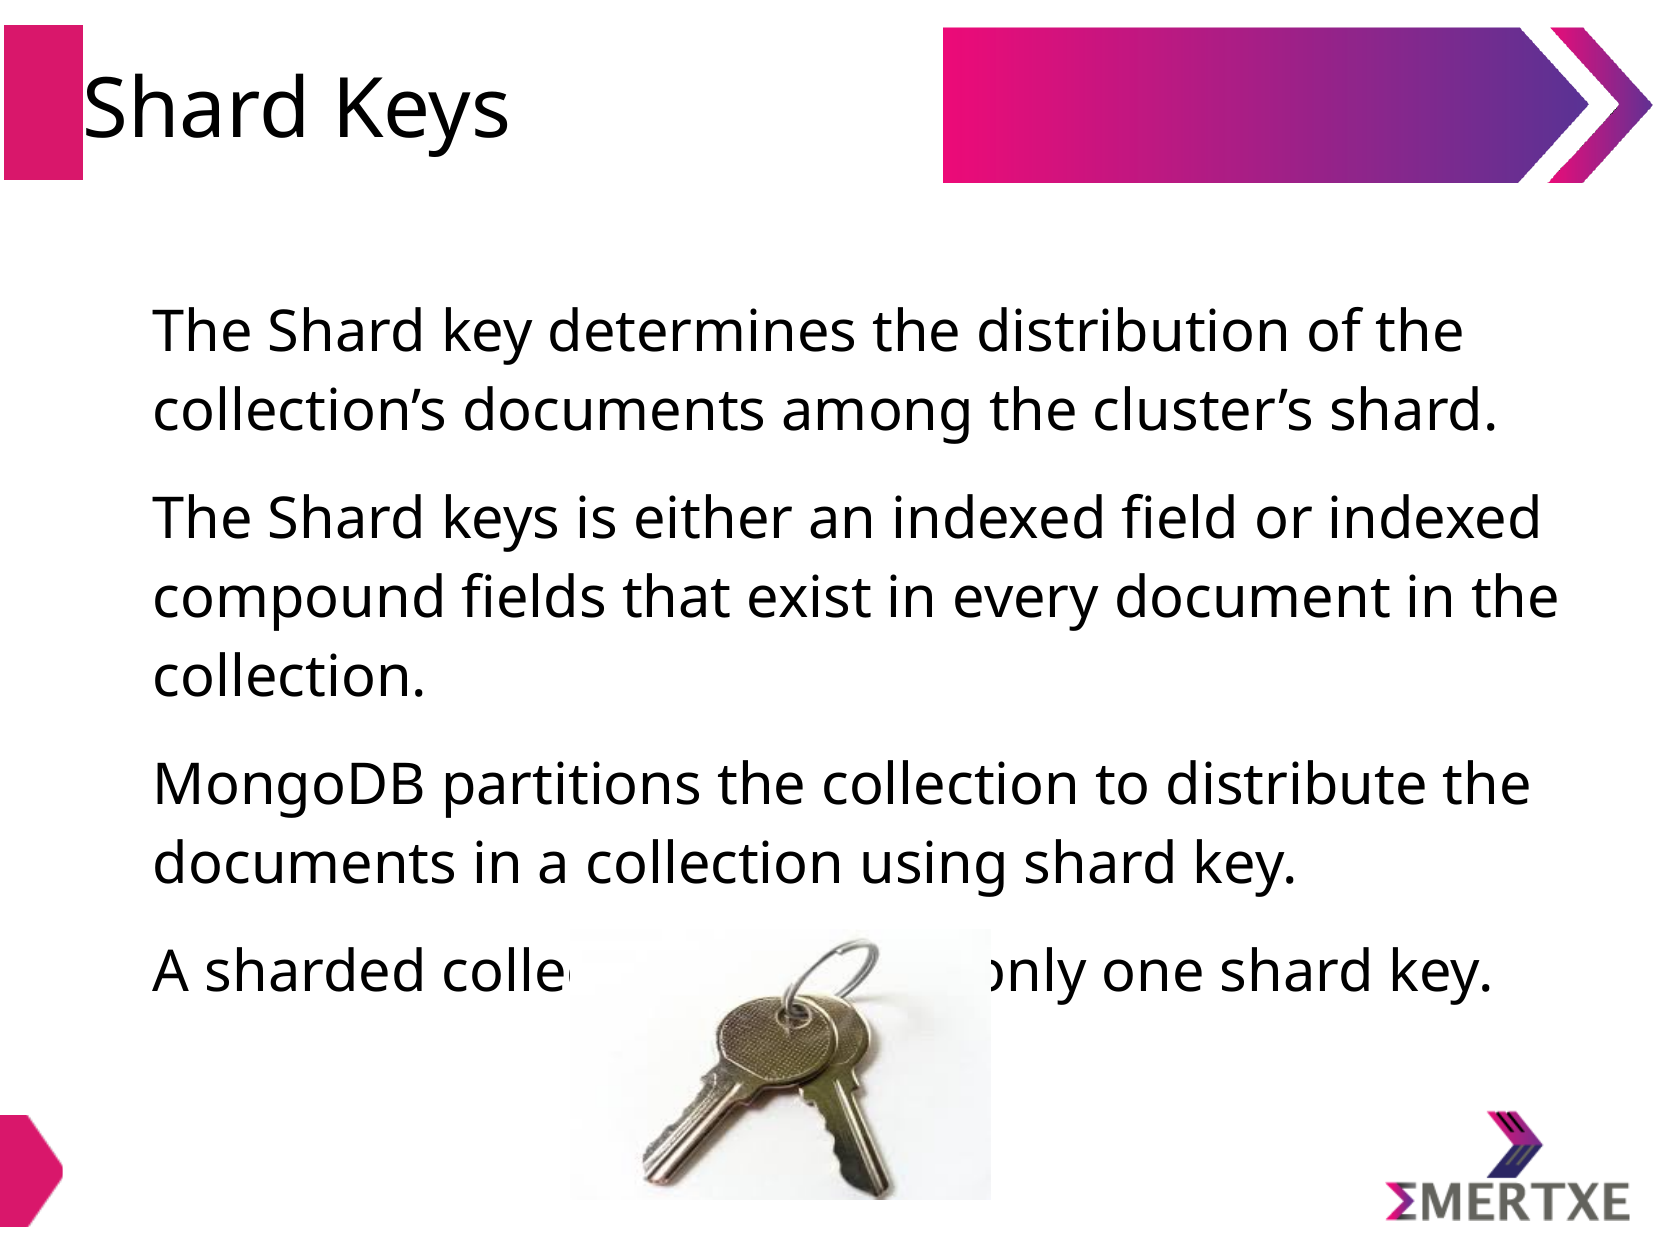

# Shard Keys
The Shard key determines the distribution of the collection’s documents among the cluster’s shard.
The Shard keys is either an indexed field or indexed compound fields that exist in every document in the collection.
MongoDB partitions the collection to distribute the documents in a collection using shard key.
A sharded collection can have only one shard key.